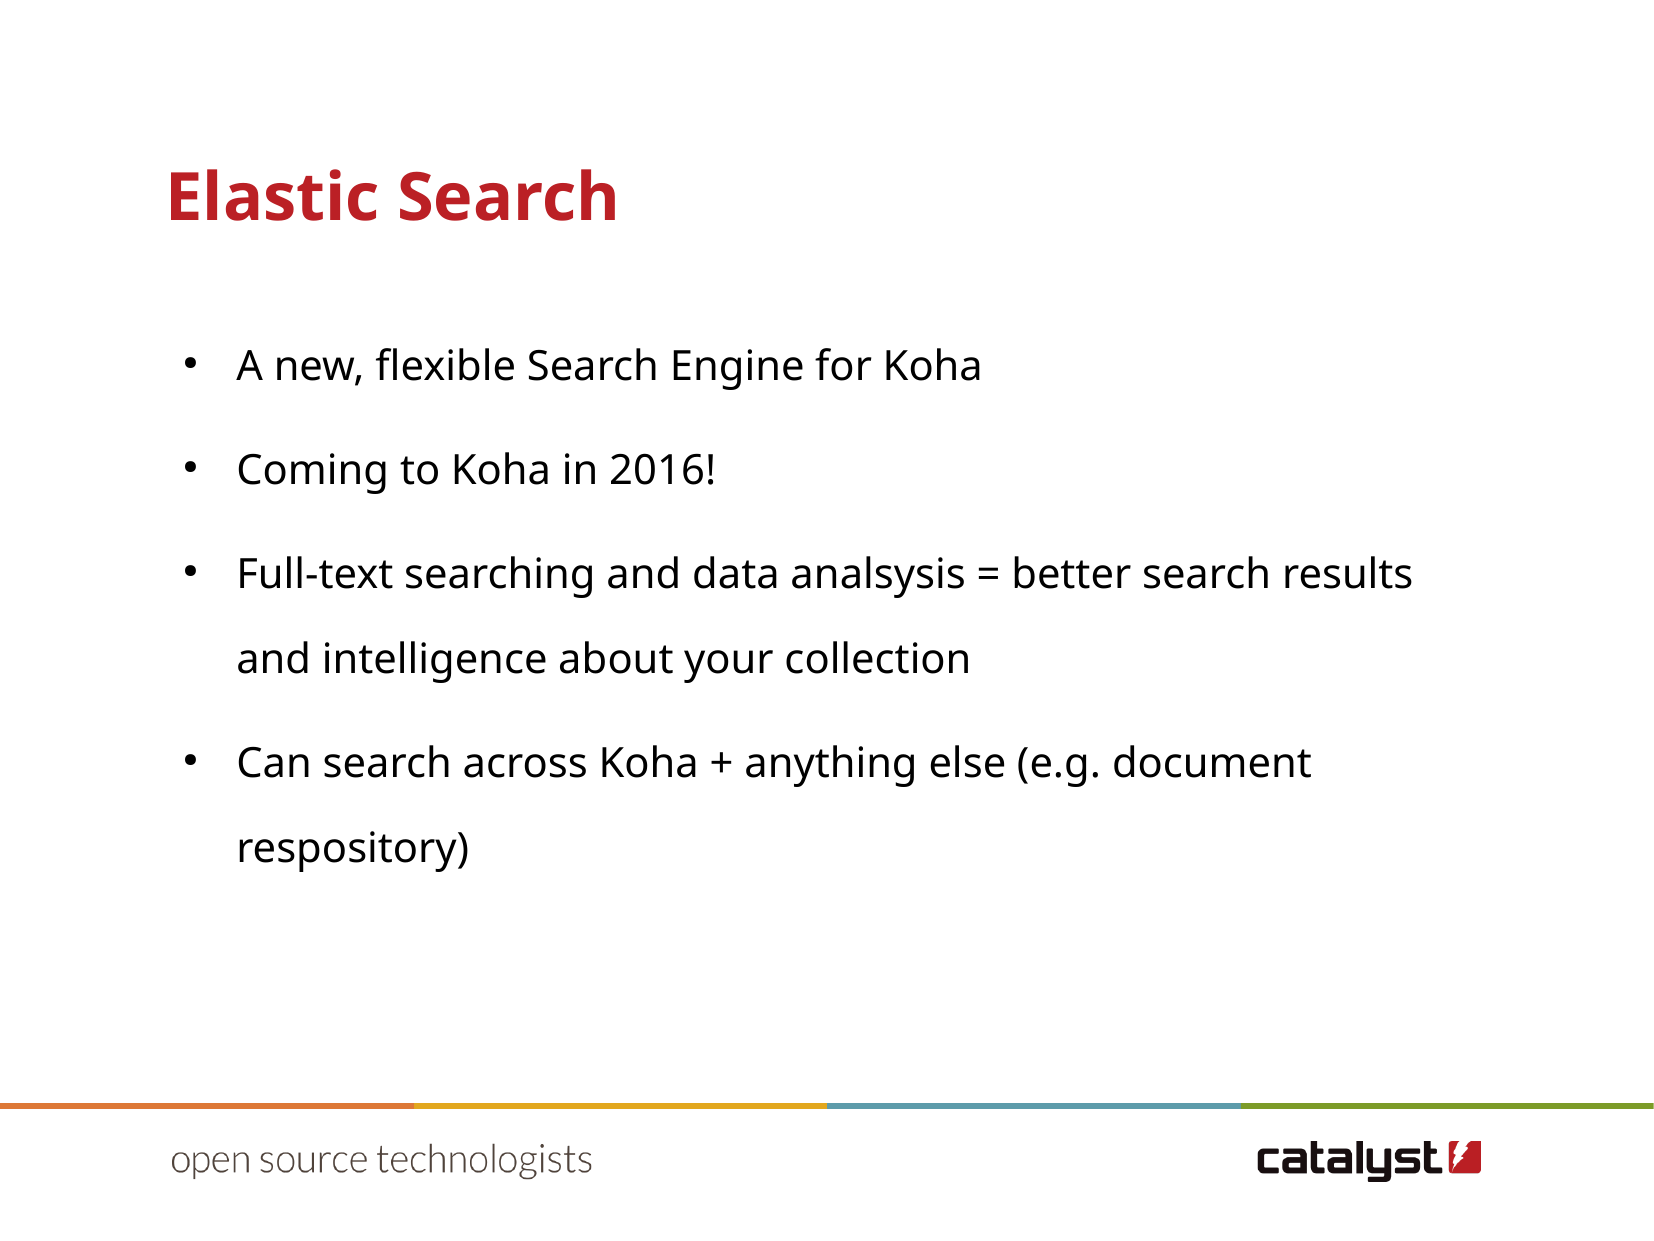

# Elastic Search
A new, flexible Search Engine for Koha
Coming to Koha in 2016!
Full-text searching and data analsysis = better search results and intelligence about your collection
Can search across Koha + anything else (e.g. document respository)